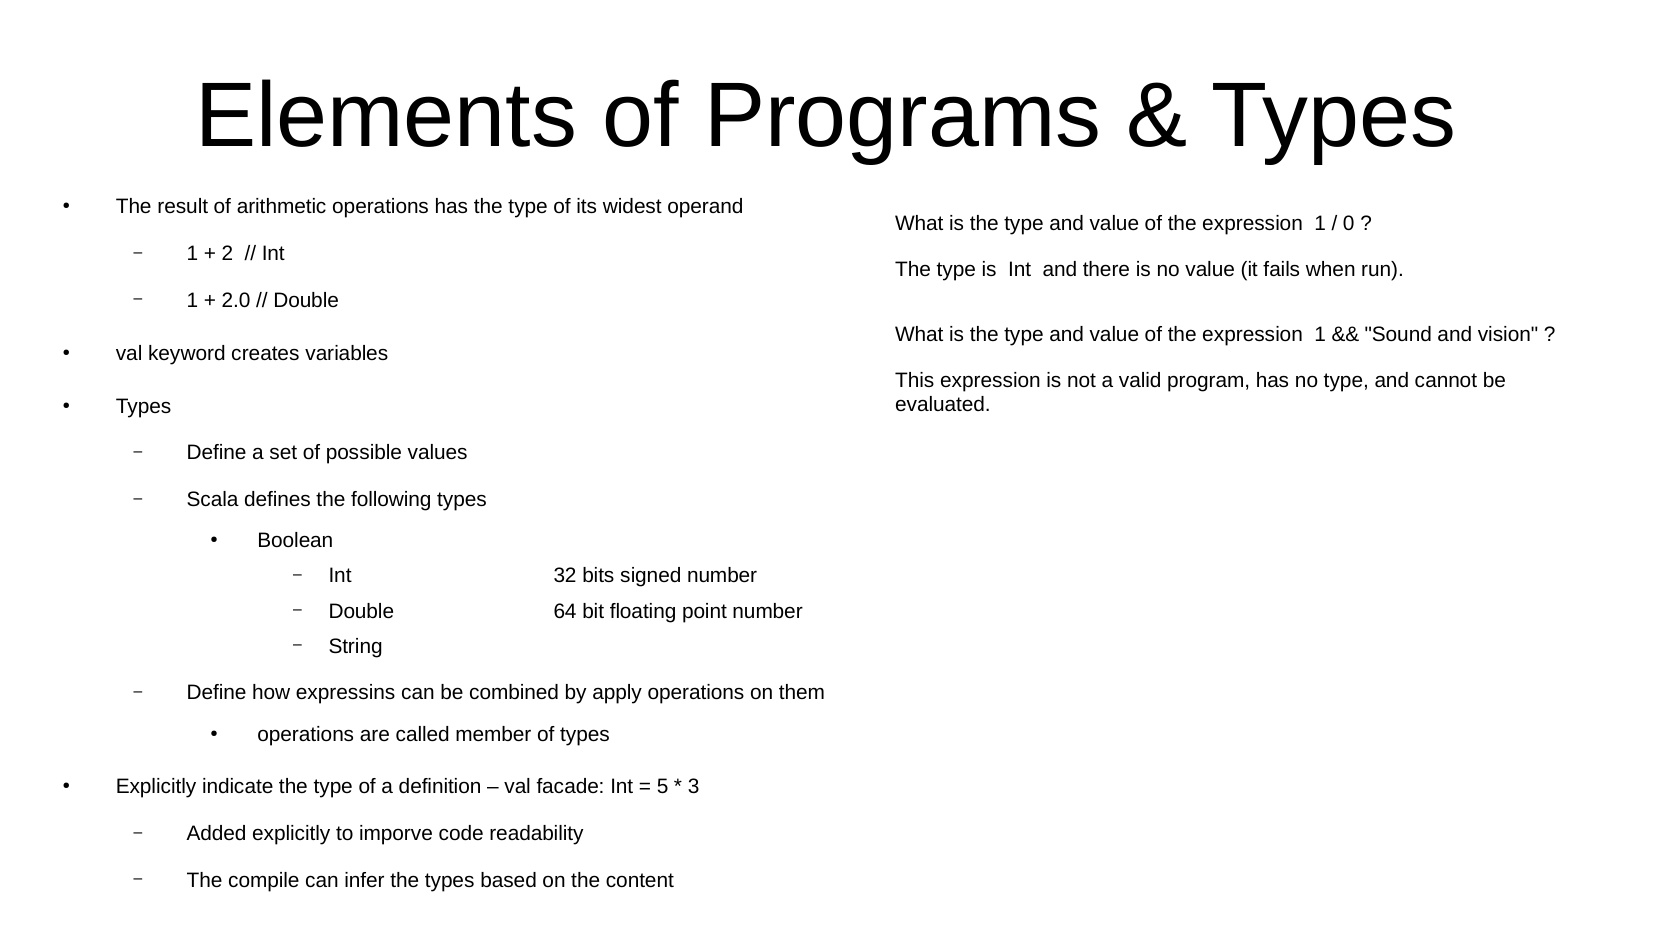

# Elements of Programs & Types
The result of arithmetic operations has the type of its widest operand
1 + 2 // Int
1 + 2.0 // Double
val keyword creates variables
Types
Define a set of possible values
Scala defines the following types
Boolean
Int			32 bits signed number
Double			64 bit floating point number
String
Define how expressins can be combined by apply operations on them
operations are called member of types
Explicitly indicate the type of a definition – val facade: Int = 5 * 3
Added explicitly to imporve code readability
The compile can infer the types based on the content
What is the type and value of the expression 1 / 0 ?
The type is Int and there is no value (it fails when run).
What is the type and value of the expression 1 && "Sound and vision" ?
This expression is not a valid program, has no type, and cannot be evaluated.